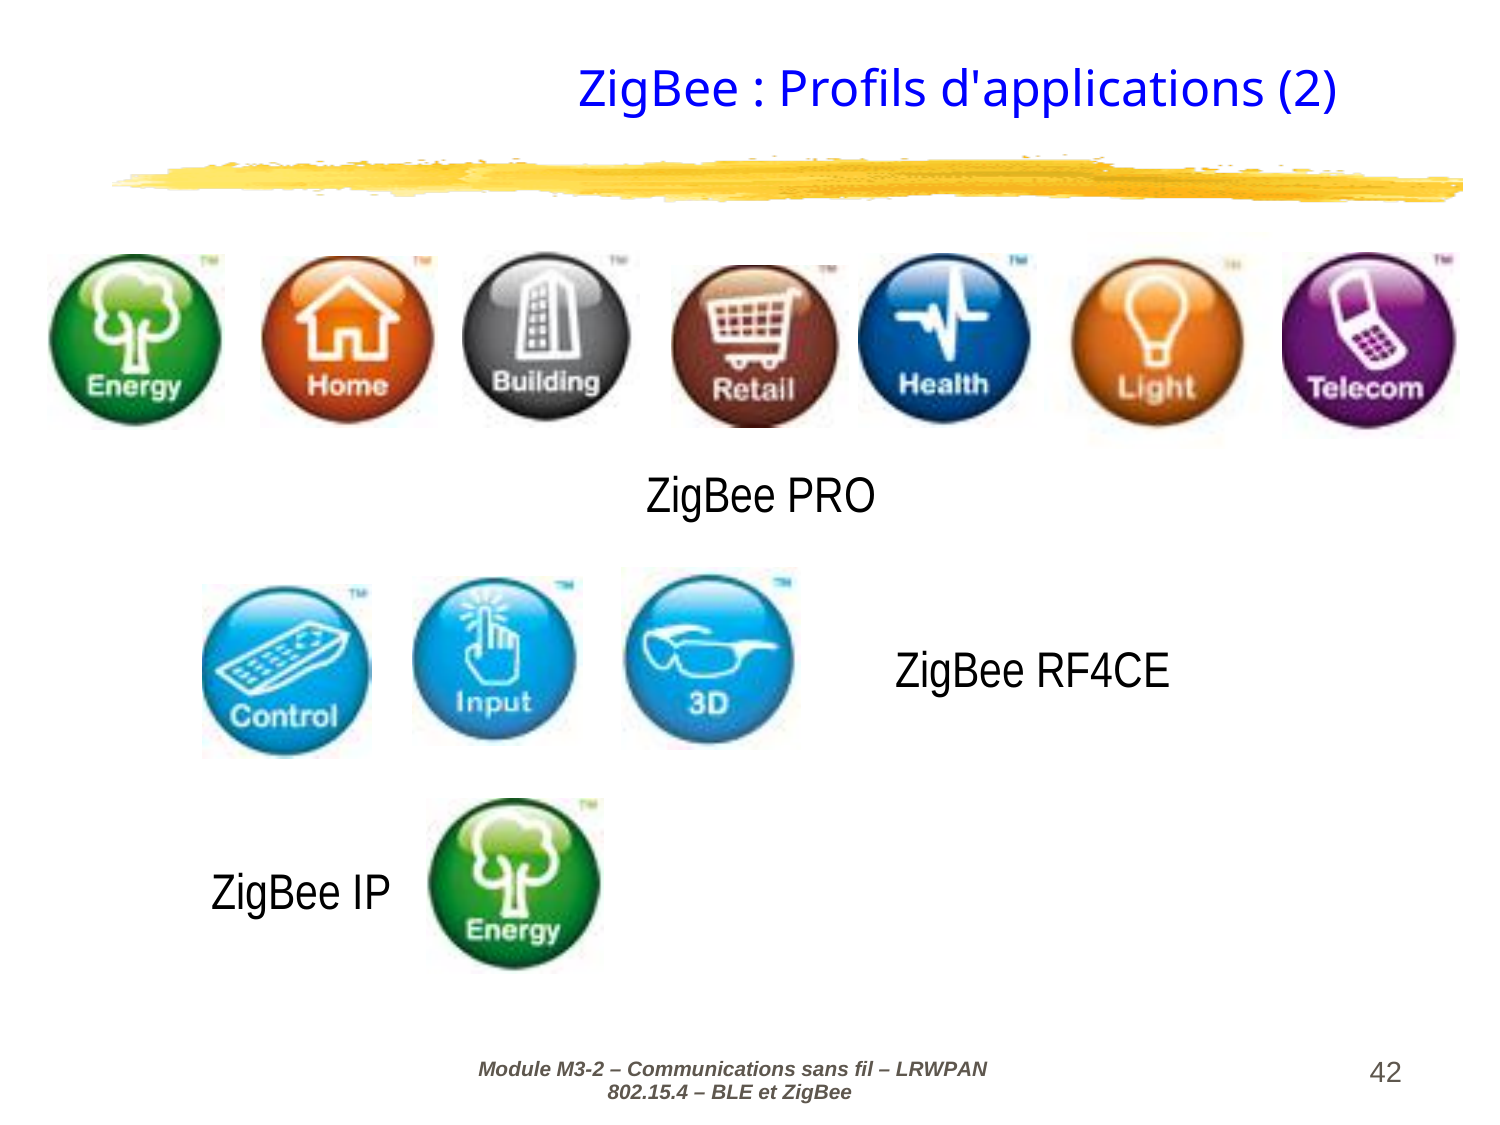

# ZigBee : Profils d'applications (2)
ZigBee PRO
ZigBee RF4CE
ZigBee IP
42